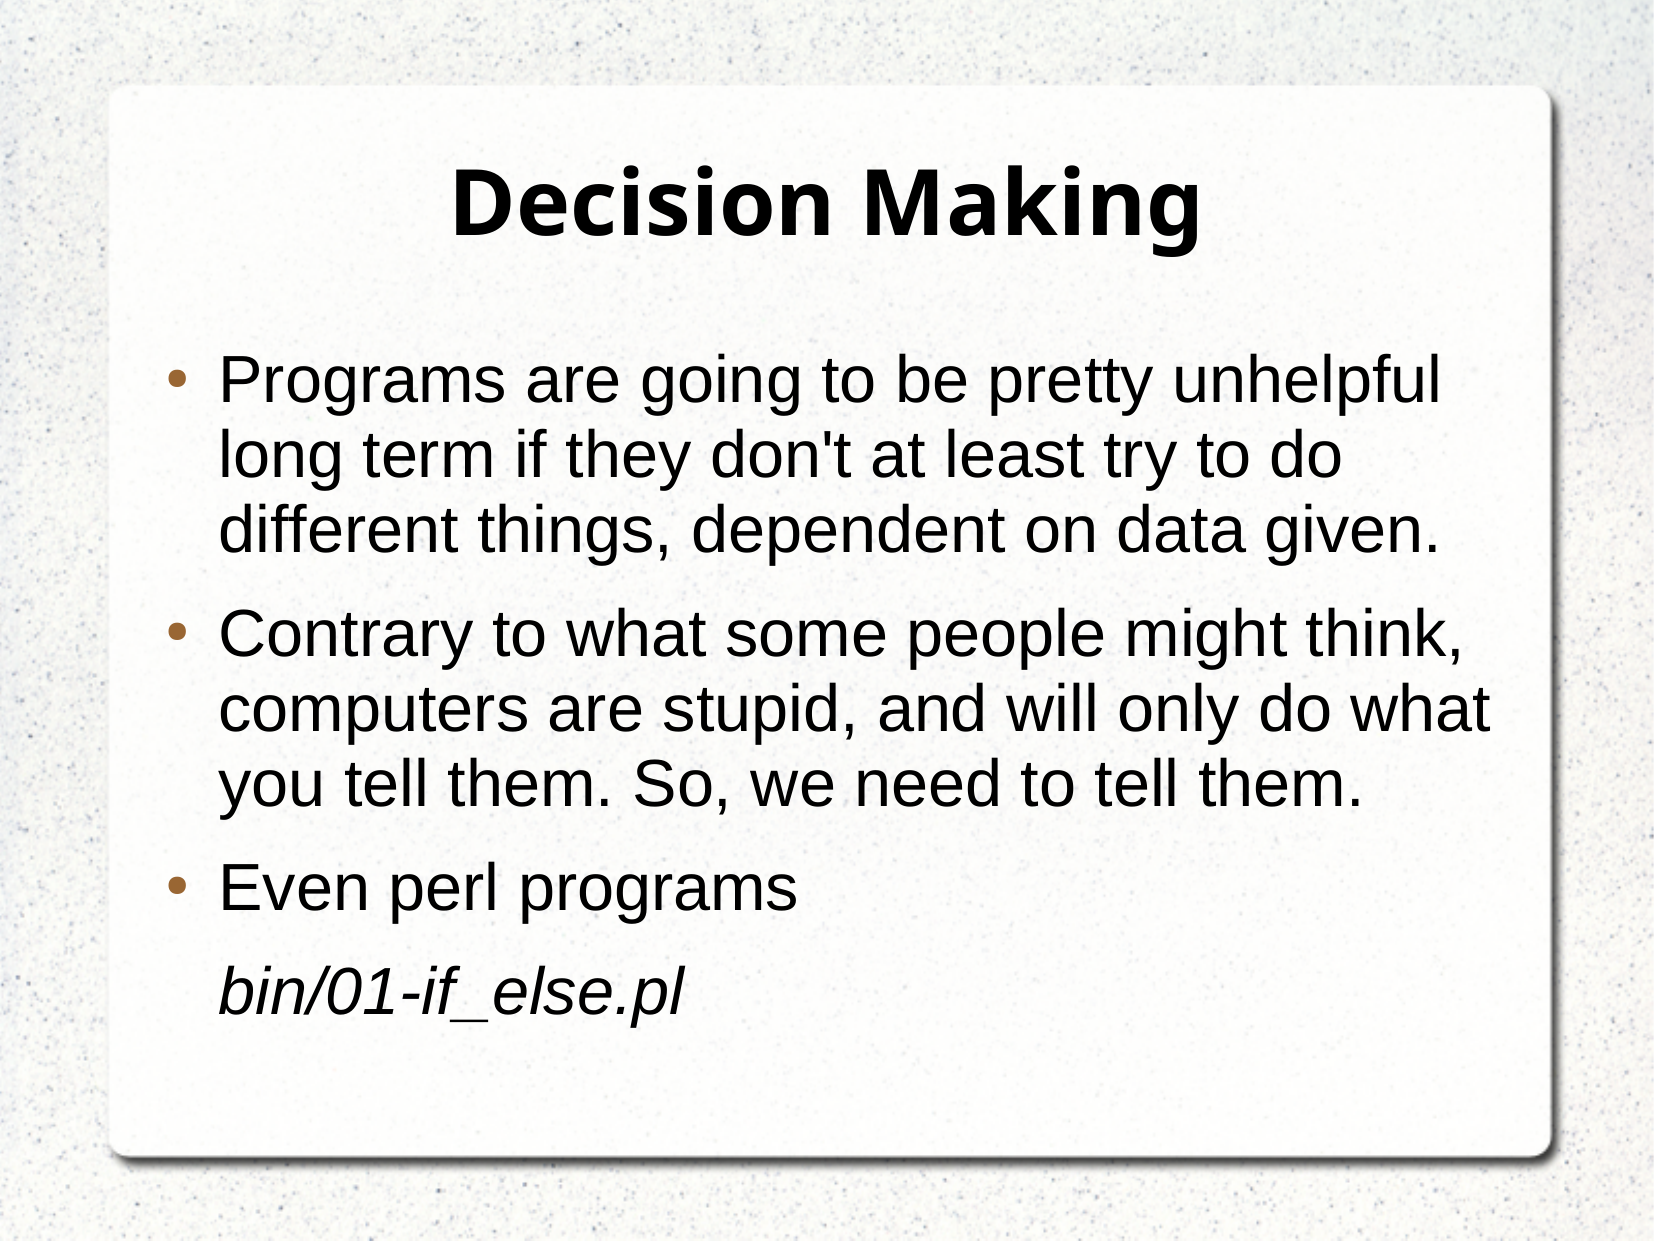

# Decision Making
Programs are going to be pretty unhelpful long term if they don't at least try to do different things, dependent on data given.
Contrary to what some people might think, computers are stupid, and will only do what you tell them. So, we need to tell them.
Even perl programs
bin/01-if_else.pl